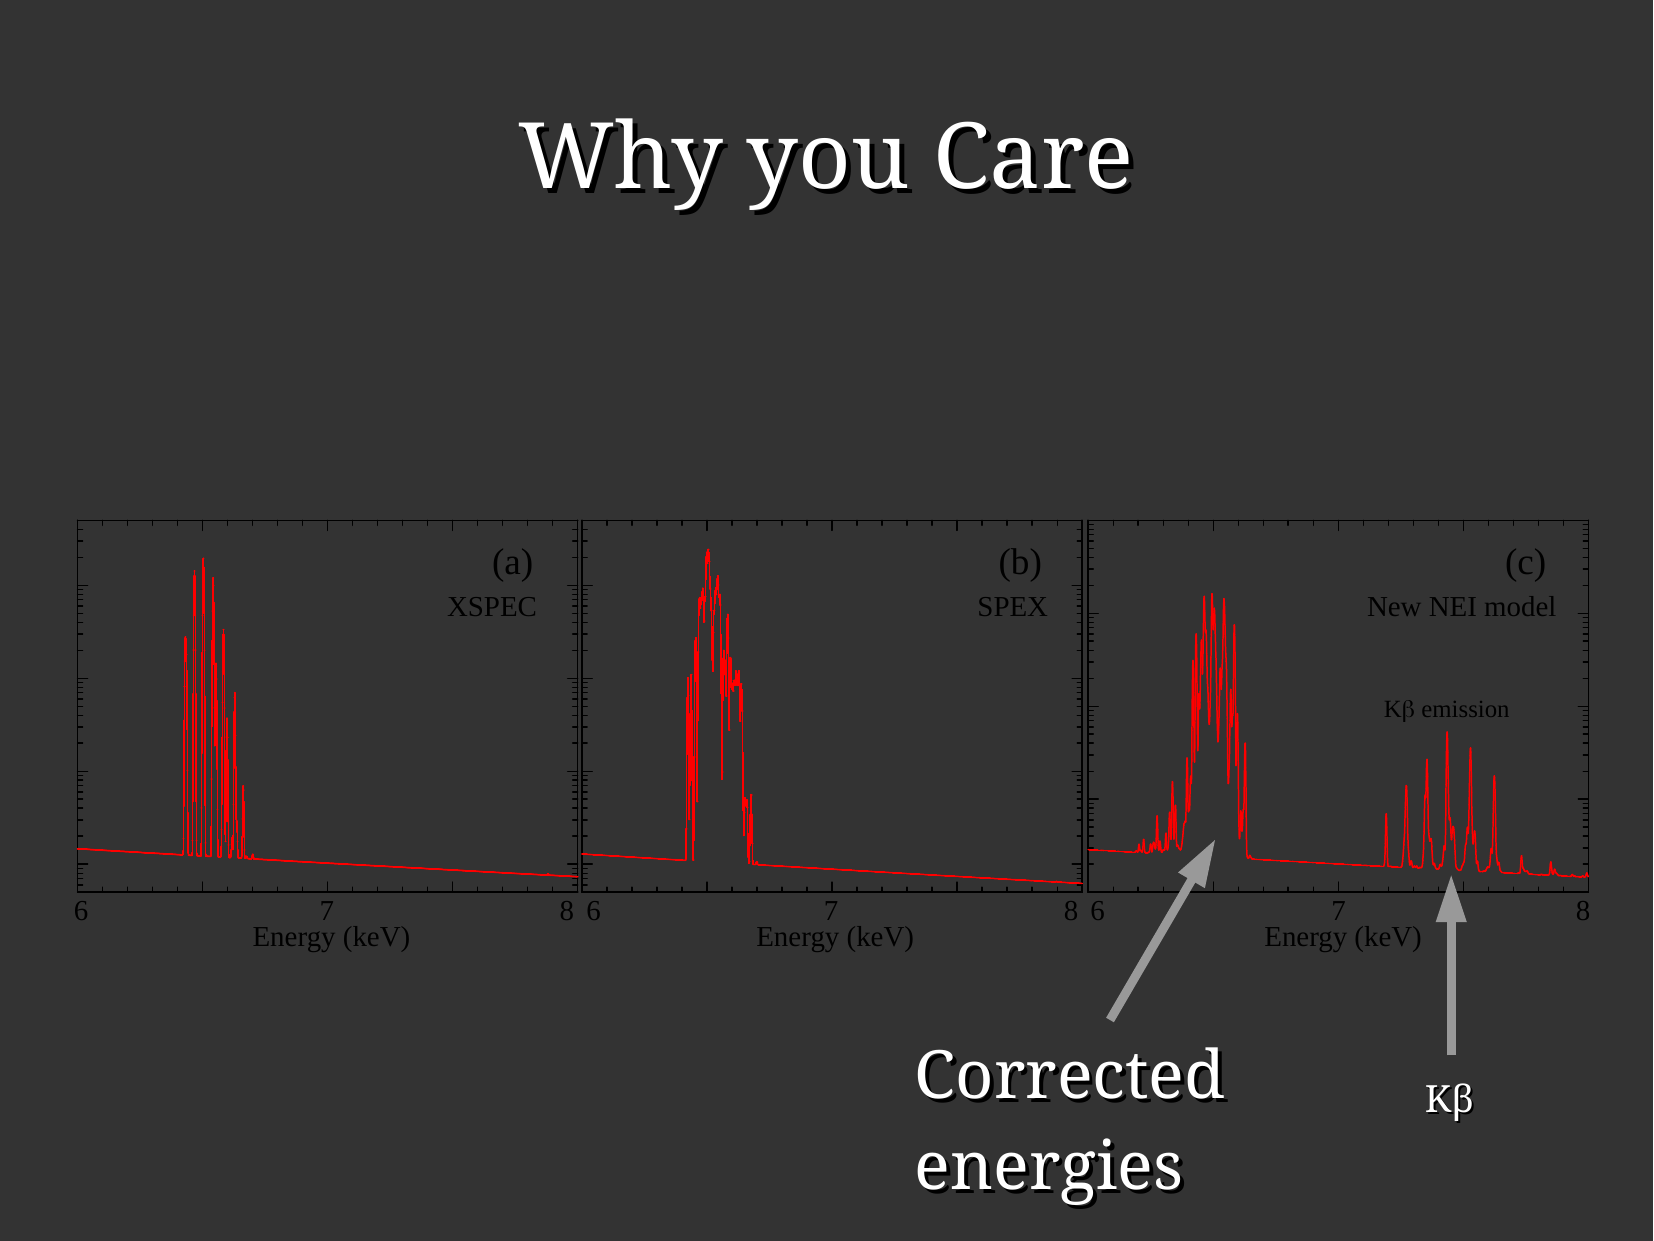

# Why you Care
Corrected energies
Kβ